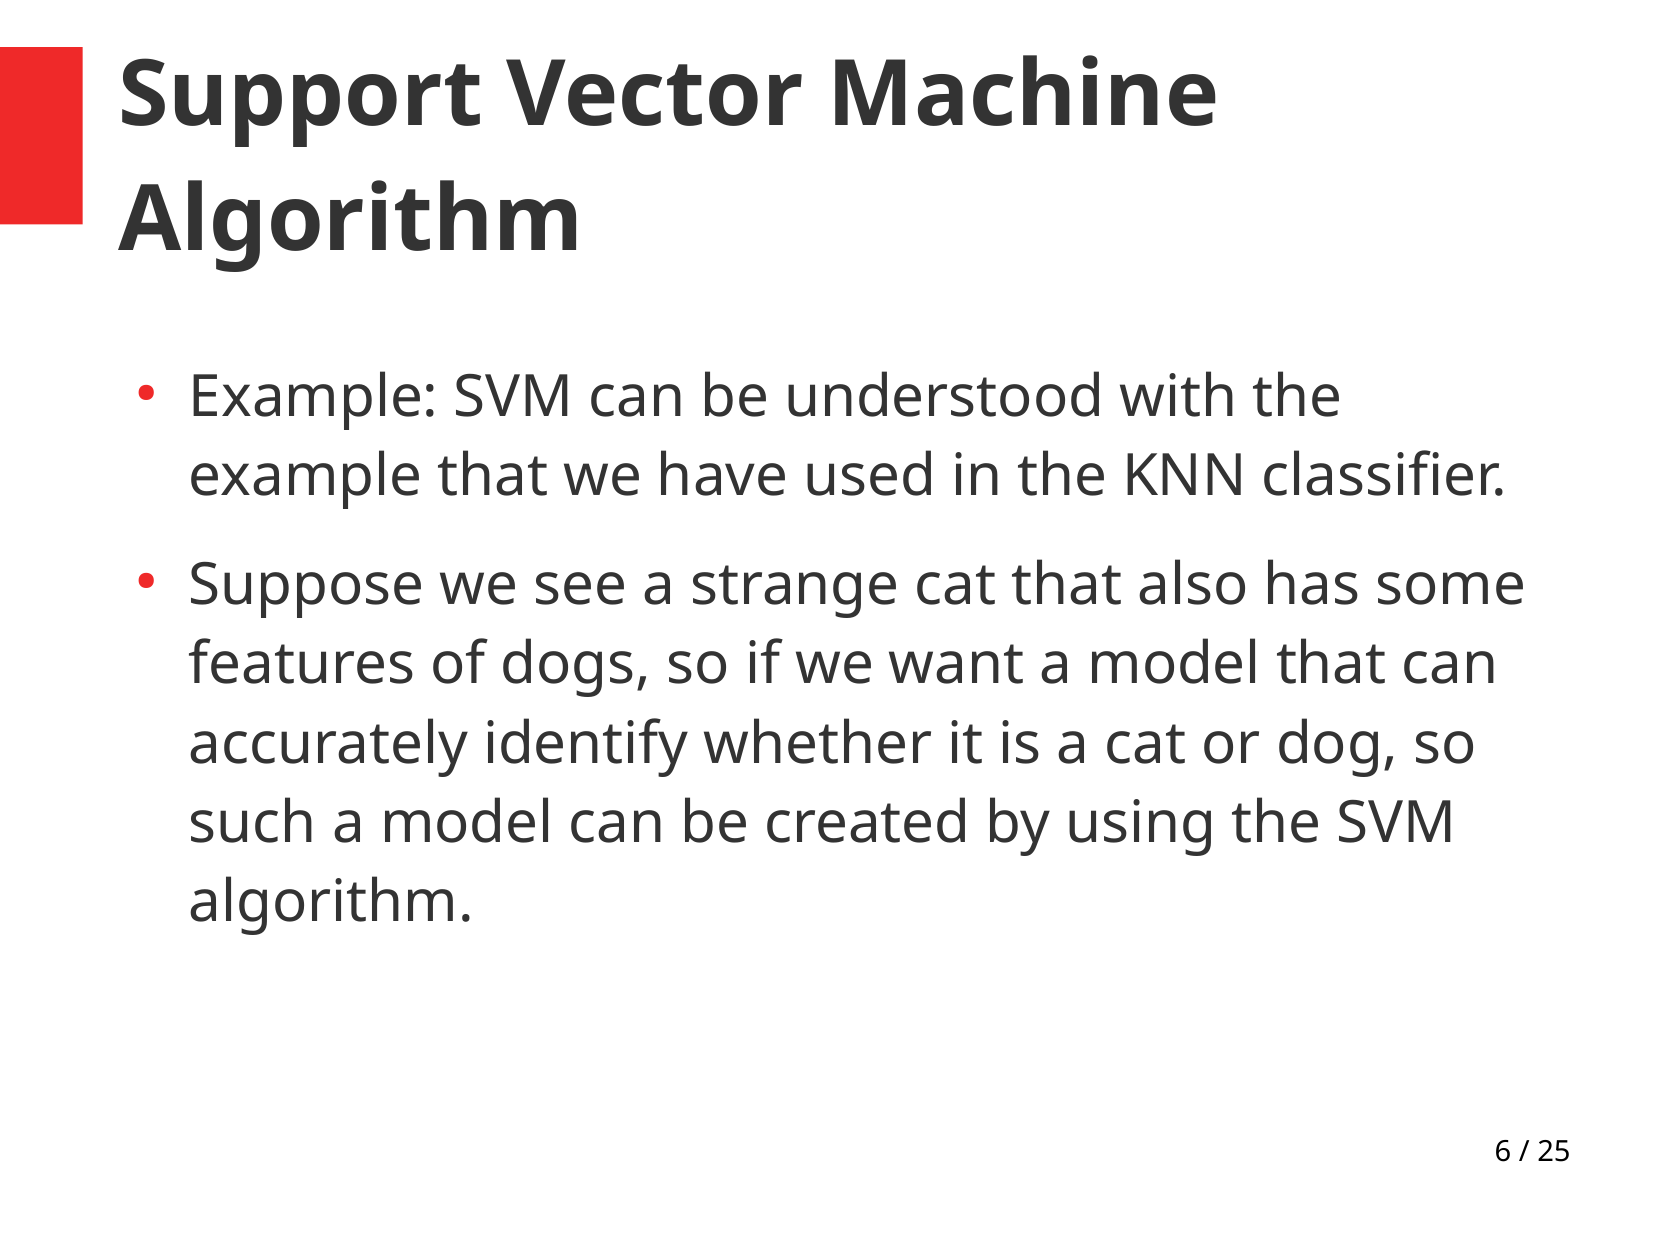

# Support Vector Machine Algorithm
Example: SVM can be understood with the example that we have used in the KNN classifier.
Suppose we see a strange cat that also has some features of dogs, so if we want a model that can accurately identify whether it is a cat or dog, so such a model can be created by using the SVM algorithm.
6